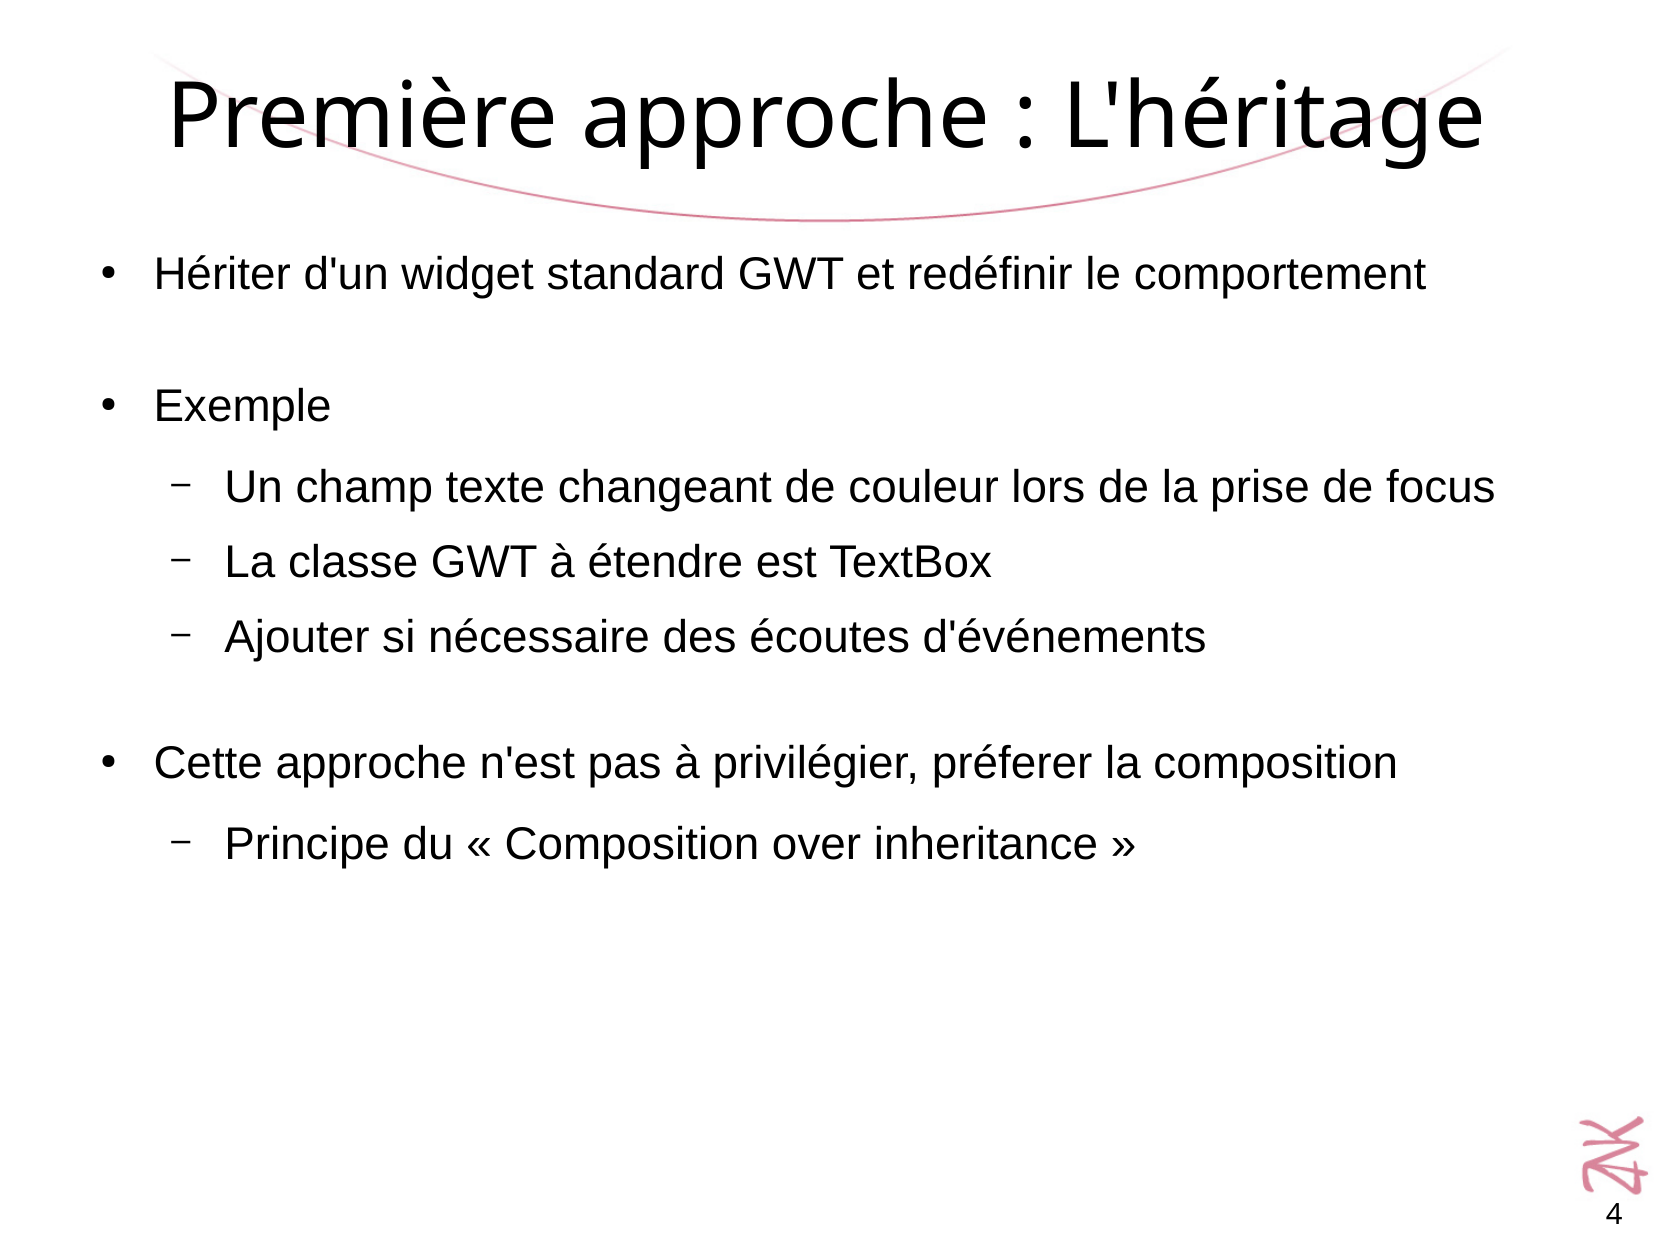

# Première approche : L'héritage
Hériter d'un widget standard GWT et redéfinir le comportement
Exemple
Un champ texte changeant de couleur lors de la prise de focus
La classe GWT à étendre est TextBox
Ajouter si nécessaire des écoutes d'événements
Cette approche n'est pas à privilégier, préferer la composition
Principe du « Composition over inheritance »
4